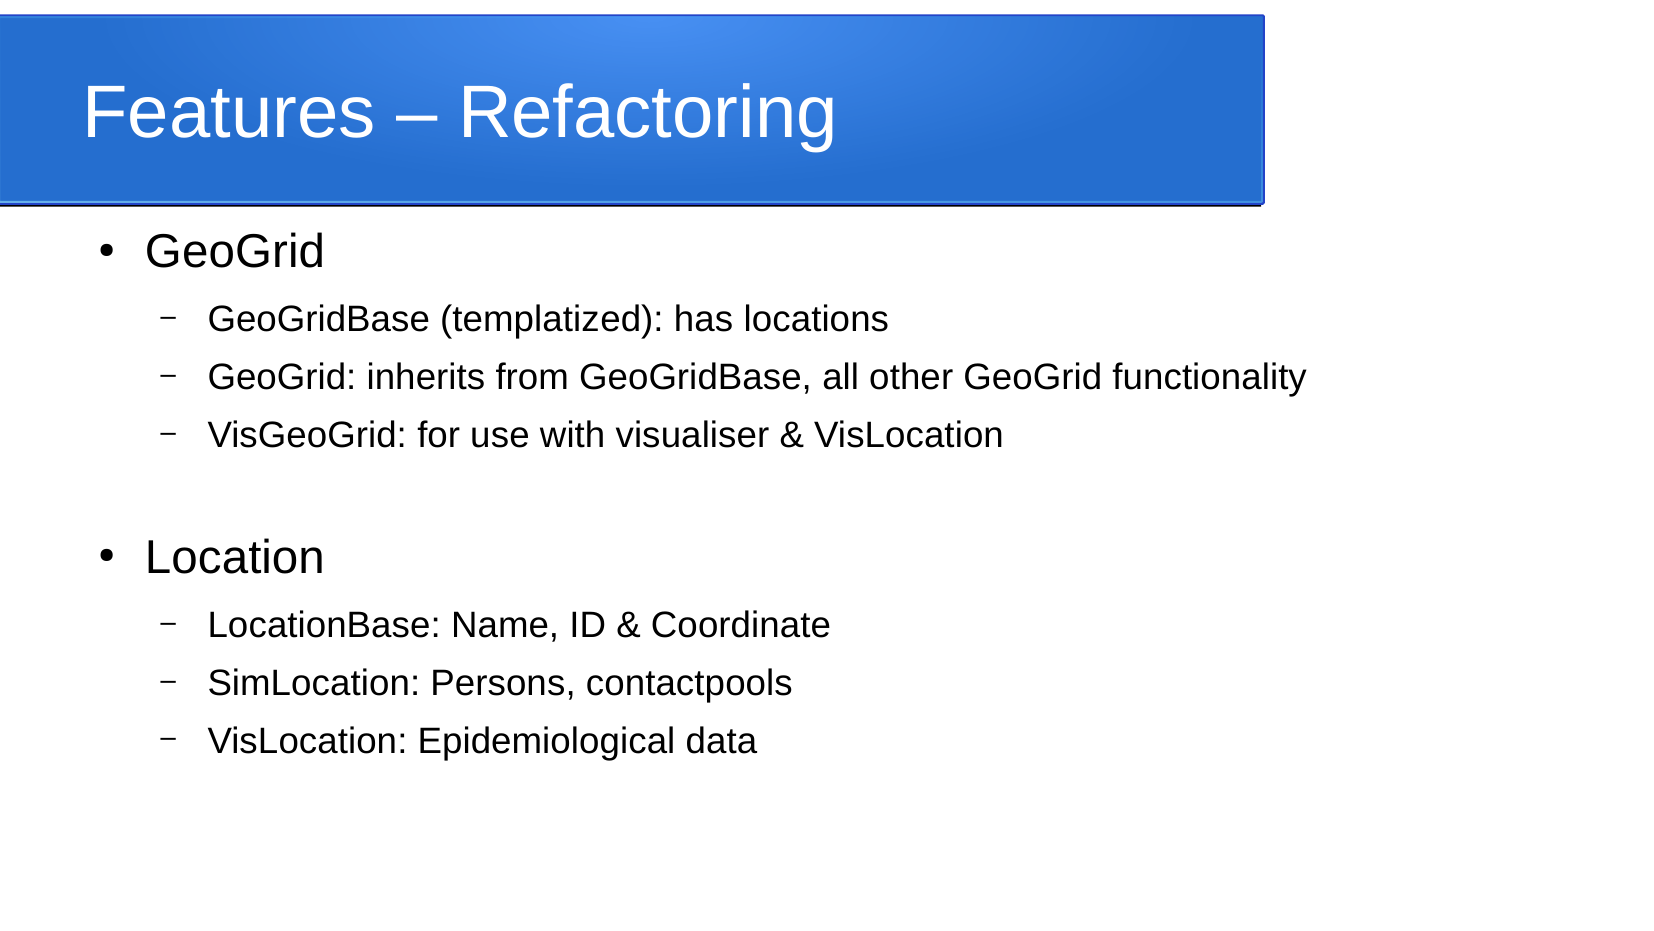

# Features – Refactoring
GeoGrid
GeoGridBase (templatized): has locations
GeoGrid: inherits from GeoGridBase, all other GeoGrid functionality
VisGeoGrid: for use with visualiser & VisLocation
Location
LocationBase: Name, ID & Coordinate
SimLocation: Persons, contactpools
VisLocation: Epidemiological data